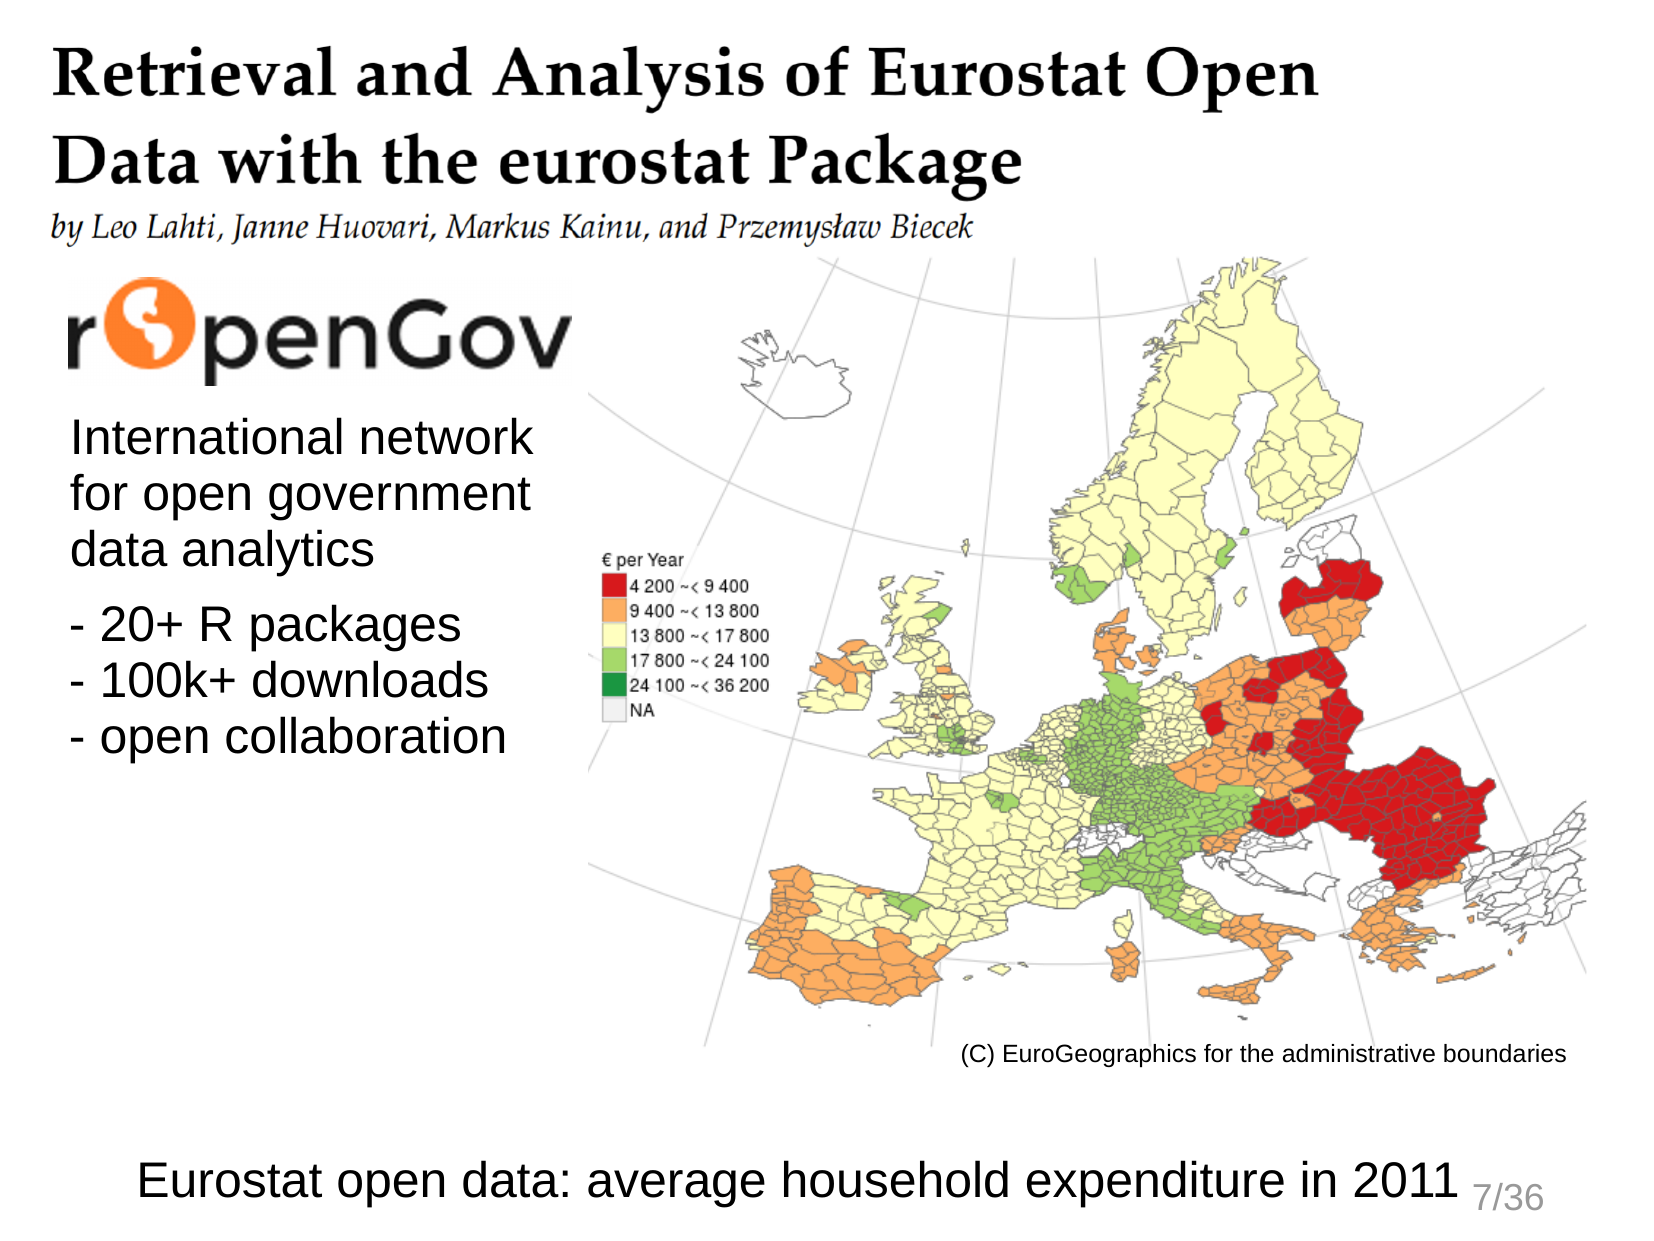

International network for open government data analytics
- 20+ R packages
- 100k+ downloads
- open collaboration
(C) EuroGeographics for the administrative boundaries
# Eurostat open data: average household expenditure in 2011